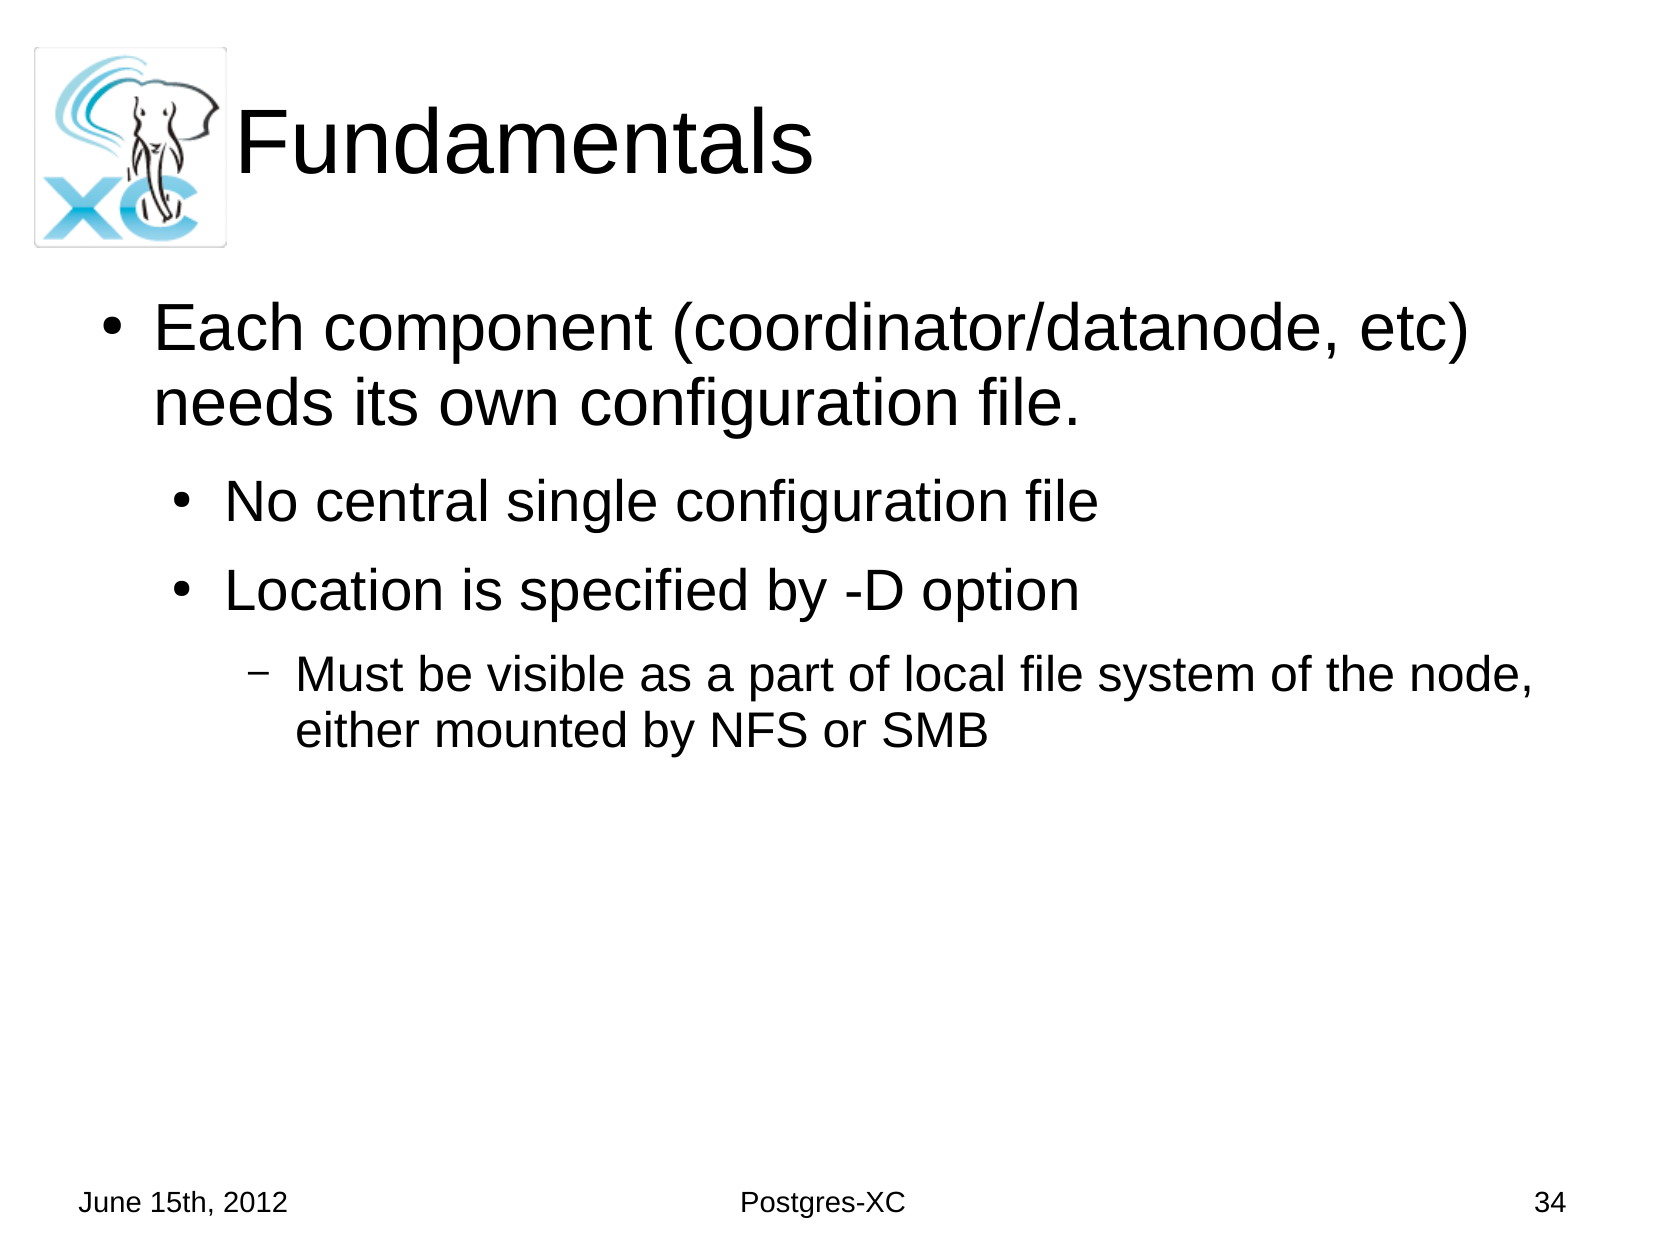

# Fundamentals
Each component (coordinator/datanode, etc) needs its own configuration file.
No central single configuration file
Location is specified by -D option
Must be visible as a part of local file system of the node, either mounted by NFS or SMB
34